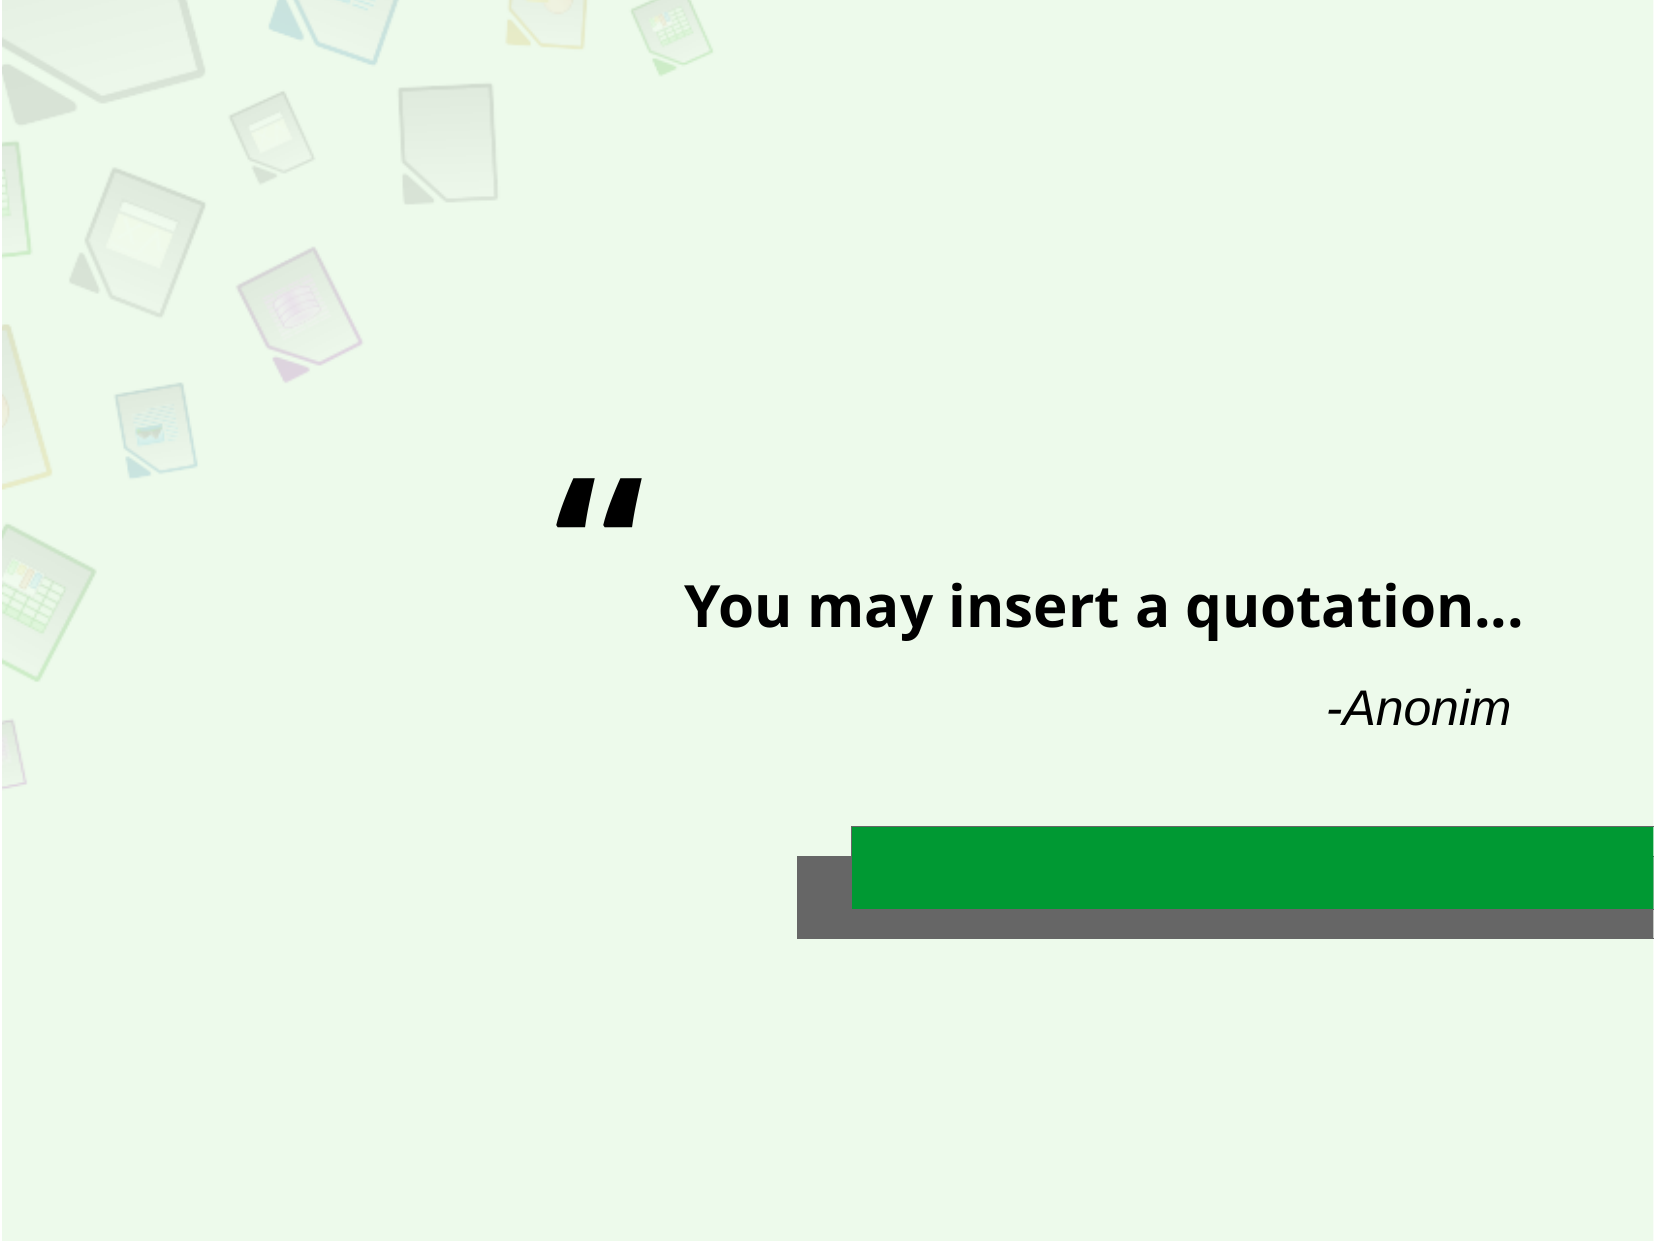

#
,
,
You may insert a quotation...
-Anonim